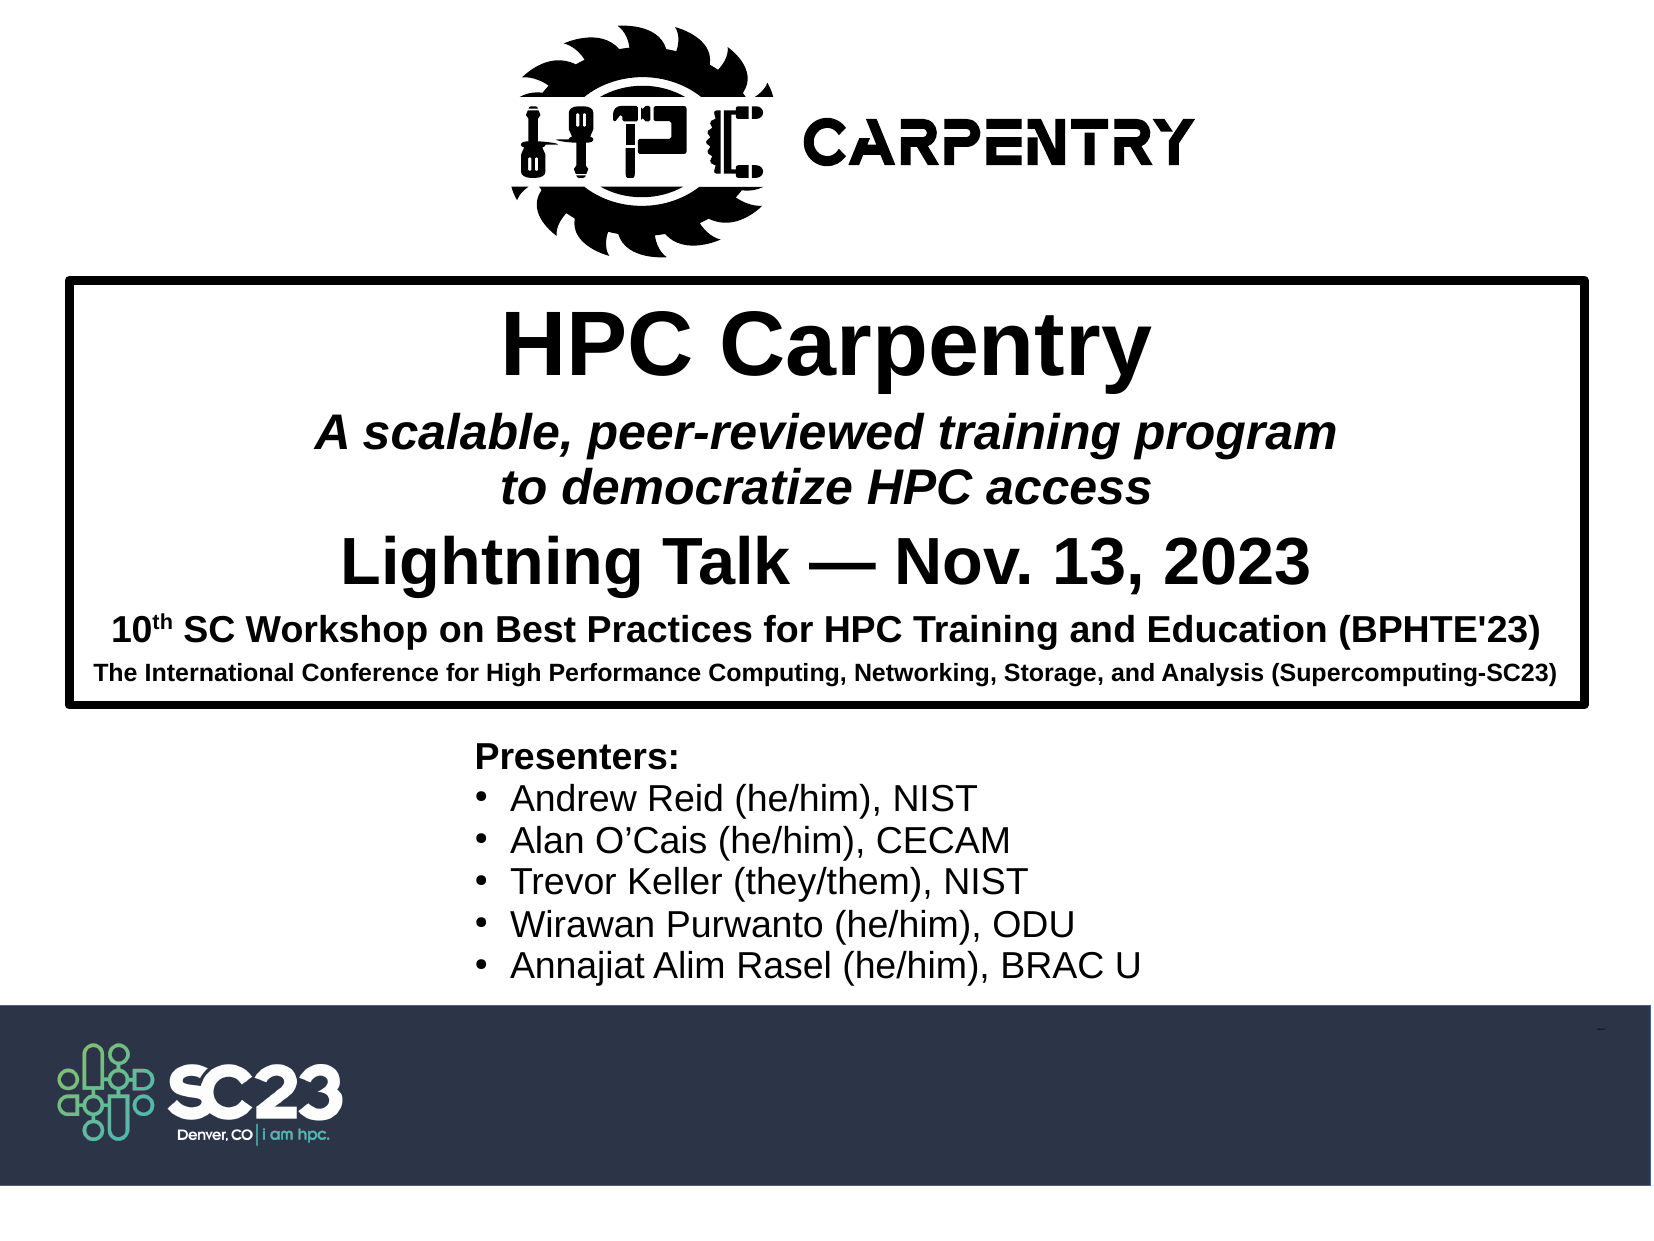

HPC Carpentry
A scalable, peer-reviewed training program
to democratize HPC access
Lightning Talk — Nov. 13, 2023
10th SC Workshop on Best Practices for HPC Training and Education (BPHTE'23)
The International Conference for High Performance Computing, Networking, Storage, and Analysis (Supercomputing-SC23)
Presenters:
Andrew Reid (he/him), NIST
Alan O’Cais (he/him), CECAM
Trevor Keller (they/them), NIST
Wirawan Purwanto (he/him), ODU
Annajiat Alim Rasel (he/him), BRAC U
BRACU